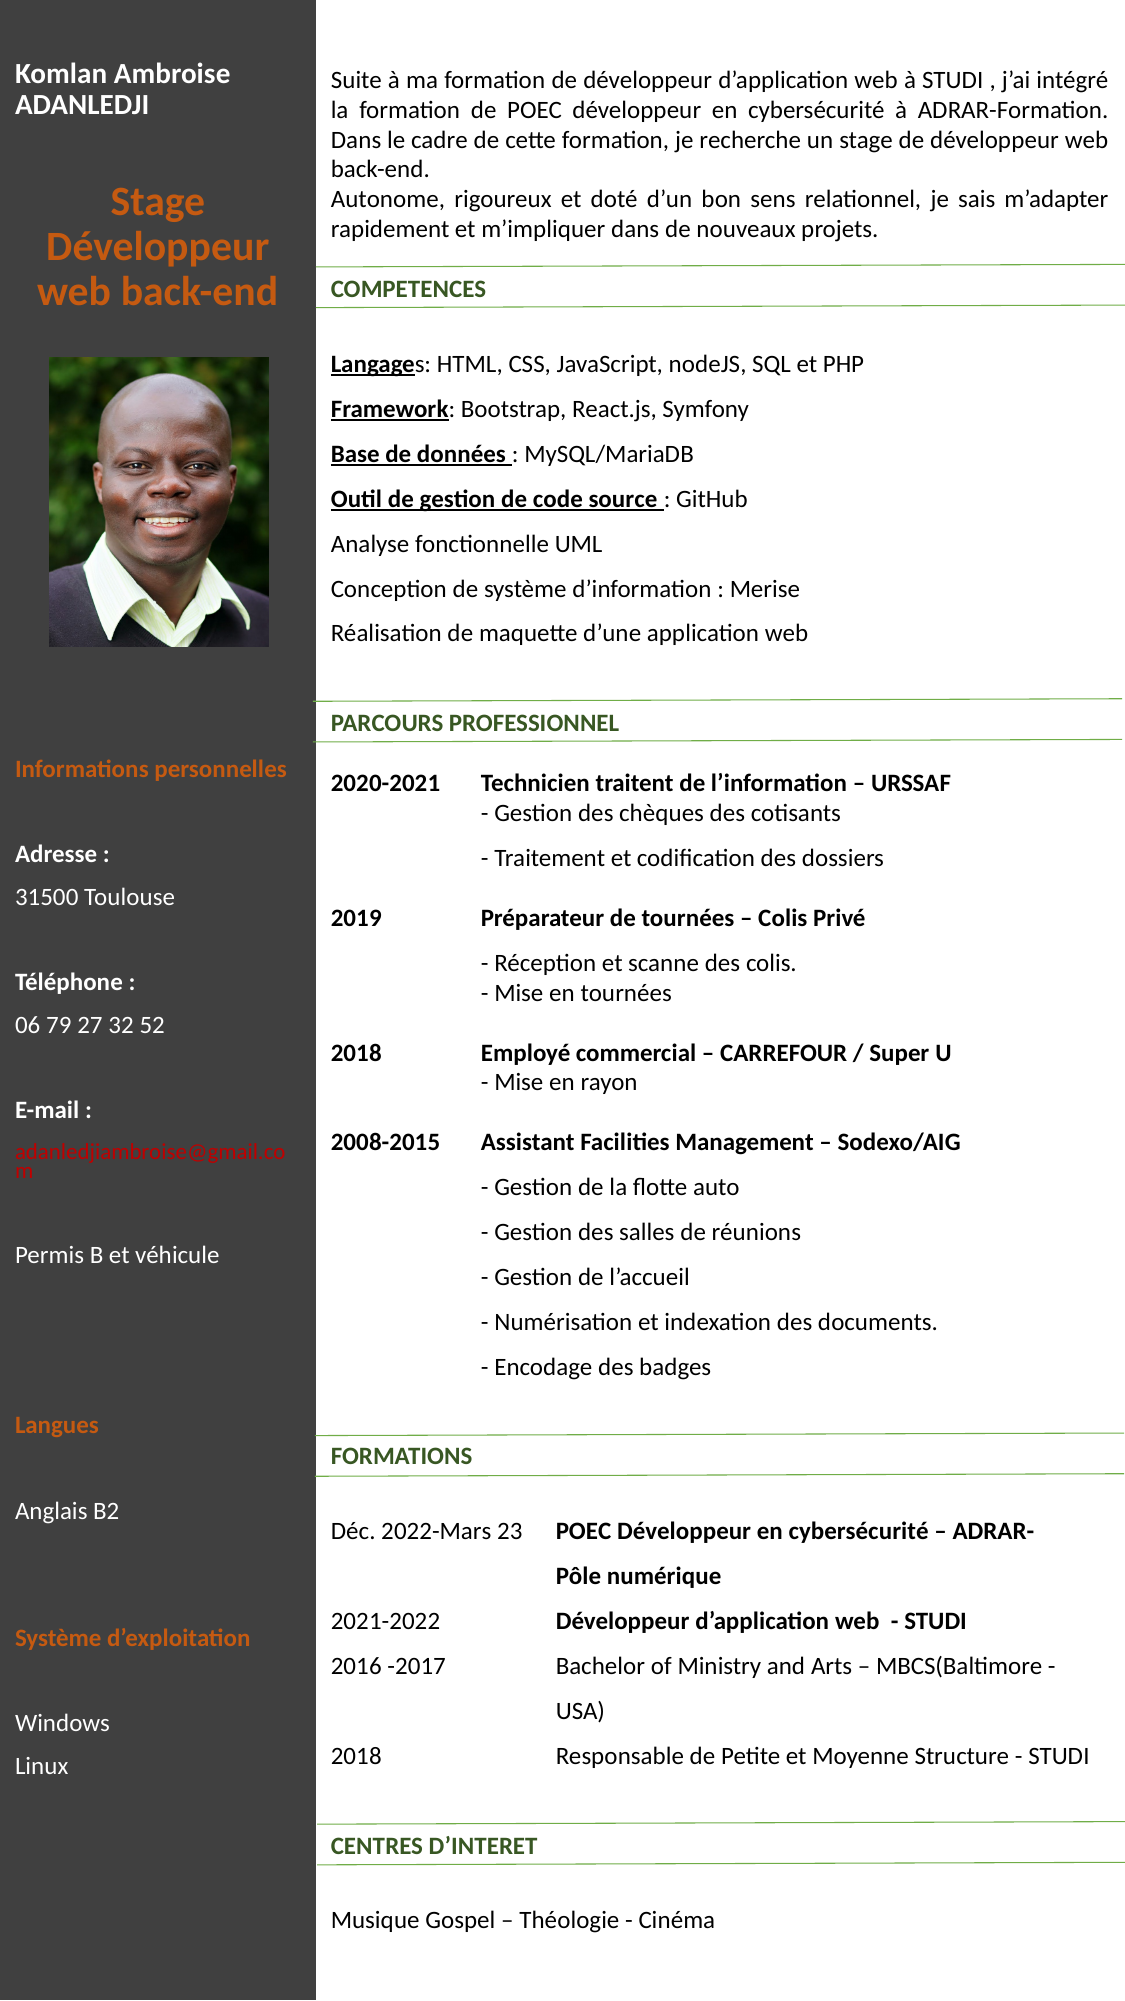

# Komlan Ambroise ADANLEDJI
Stage Développeur web back-end
Informations personnelles
Adresse :
31500 Toulouse
Téléphone :
06 79 27 32 52
E-mail :
adanledjiambroise@gmail.com
Permis B et véhicule
Langues
Anglais B2
Système d’exploitation
Windows
Linux
Suite à ma formation de développeur d’application web à STUDI , j’ai intégré la formation de POEC développeur en cybersécurité à ADRAR-Formation. Dans le cadre de cette formation, je recherche un stage de développeur web back-end.
Autonome, rigoureux et doté d’un bon sens relationnel, je sais m’adapter rapidement et m’impliquer dans de nouveaux projets.
COMPETENCES
Langages: HTML, CSS, JavaScript, nodeJS, SQL et PHP
Framework: Bootstrap, React.js, Symfony
Base de données : MySQL/MariaDB
Outil de gestion de code source : GitHub
Analyse fonctionnelle UML
Conception de système d’information : Merise
Réalisation de maquette d’une application web
PARCOURS PROFESSIONNEL
2020-2021	Technicien traitent de l’information – URSSAF
		- Gestion des chèques des cotisants
		- Traitement et codification des dossiers
2019		Préparateur de tournées – Colis Privé
		- Réception et scanne des colis.
		- Mise en tournées
2018		Employé commercial – CARREFOUR / Super U
		- Mise en rayon
2008-2015	Assistant Facilities Management – Sodexo/AIG
		- Gestion de la flotte auto
		- Gestion des salles de réunions
		- Gestion de l’accueil
		- Numérisation et indexation des documents.
		- Encodage des badges
FORMATIONS
Déc. 2022-Mars 23	POEC Développeur en cybersécurité – ADRAR-				Pôle numérique
2021-2022		Développeur d’application web - STUDI
2016 -2017		Bachelor of Ministry and Arts – MBCS(Baltimore - 				USA)
2018			Responsable de Petite et Moyenne Structure - STUDI
CENTRES D’INTERET
Musique Gospel – Théologie - Cinéma